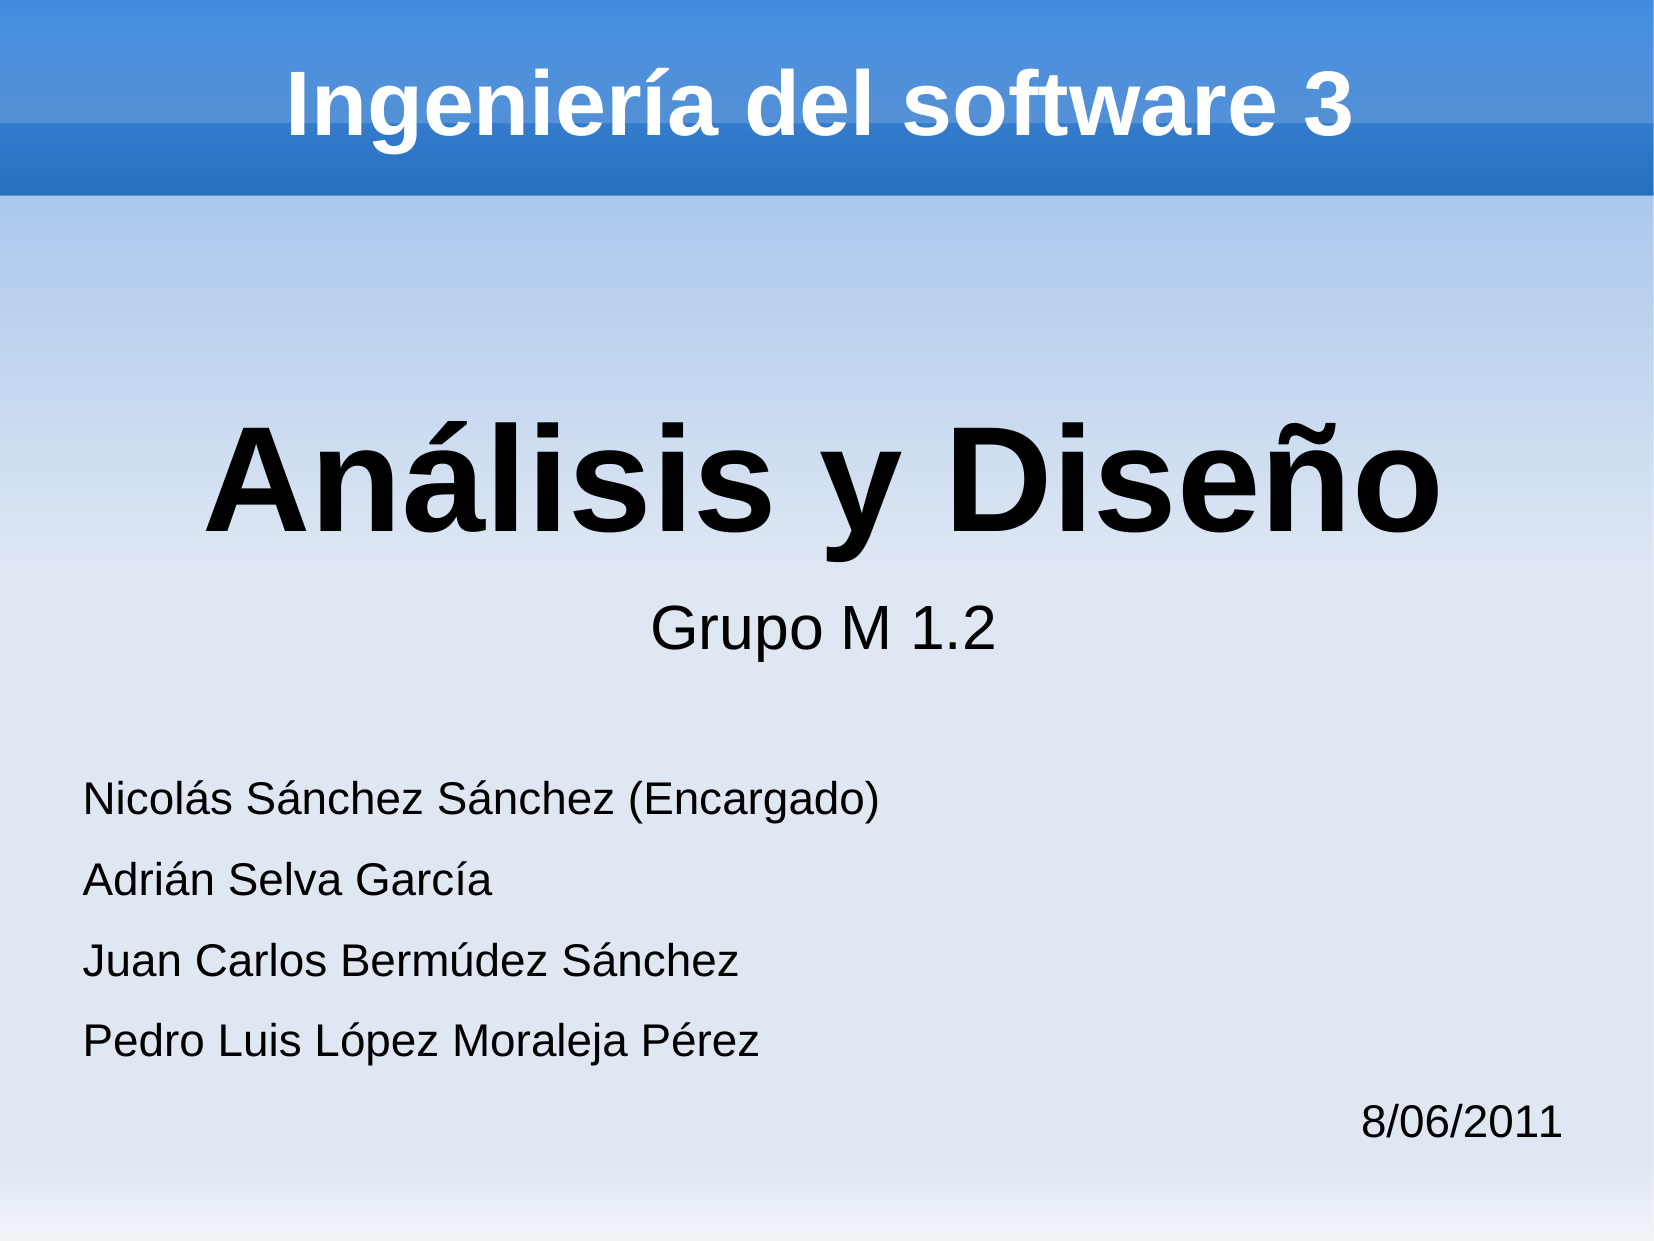

# Ingeniería del software 3
Análisis y Diseño
Grupo M 1.2
Nicolás Sánchez Sánchez (Encargado)
Adrián Selva García
Juan Carlos Bermúdez Sánchez
Pedro Luis López Moraleja Pérez
8/06/2011